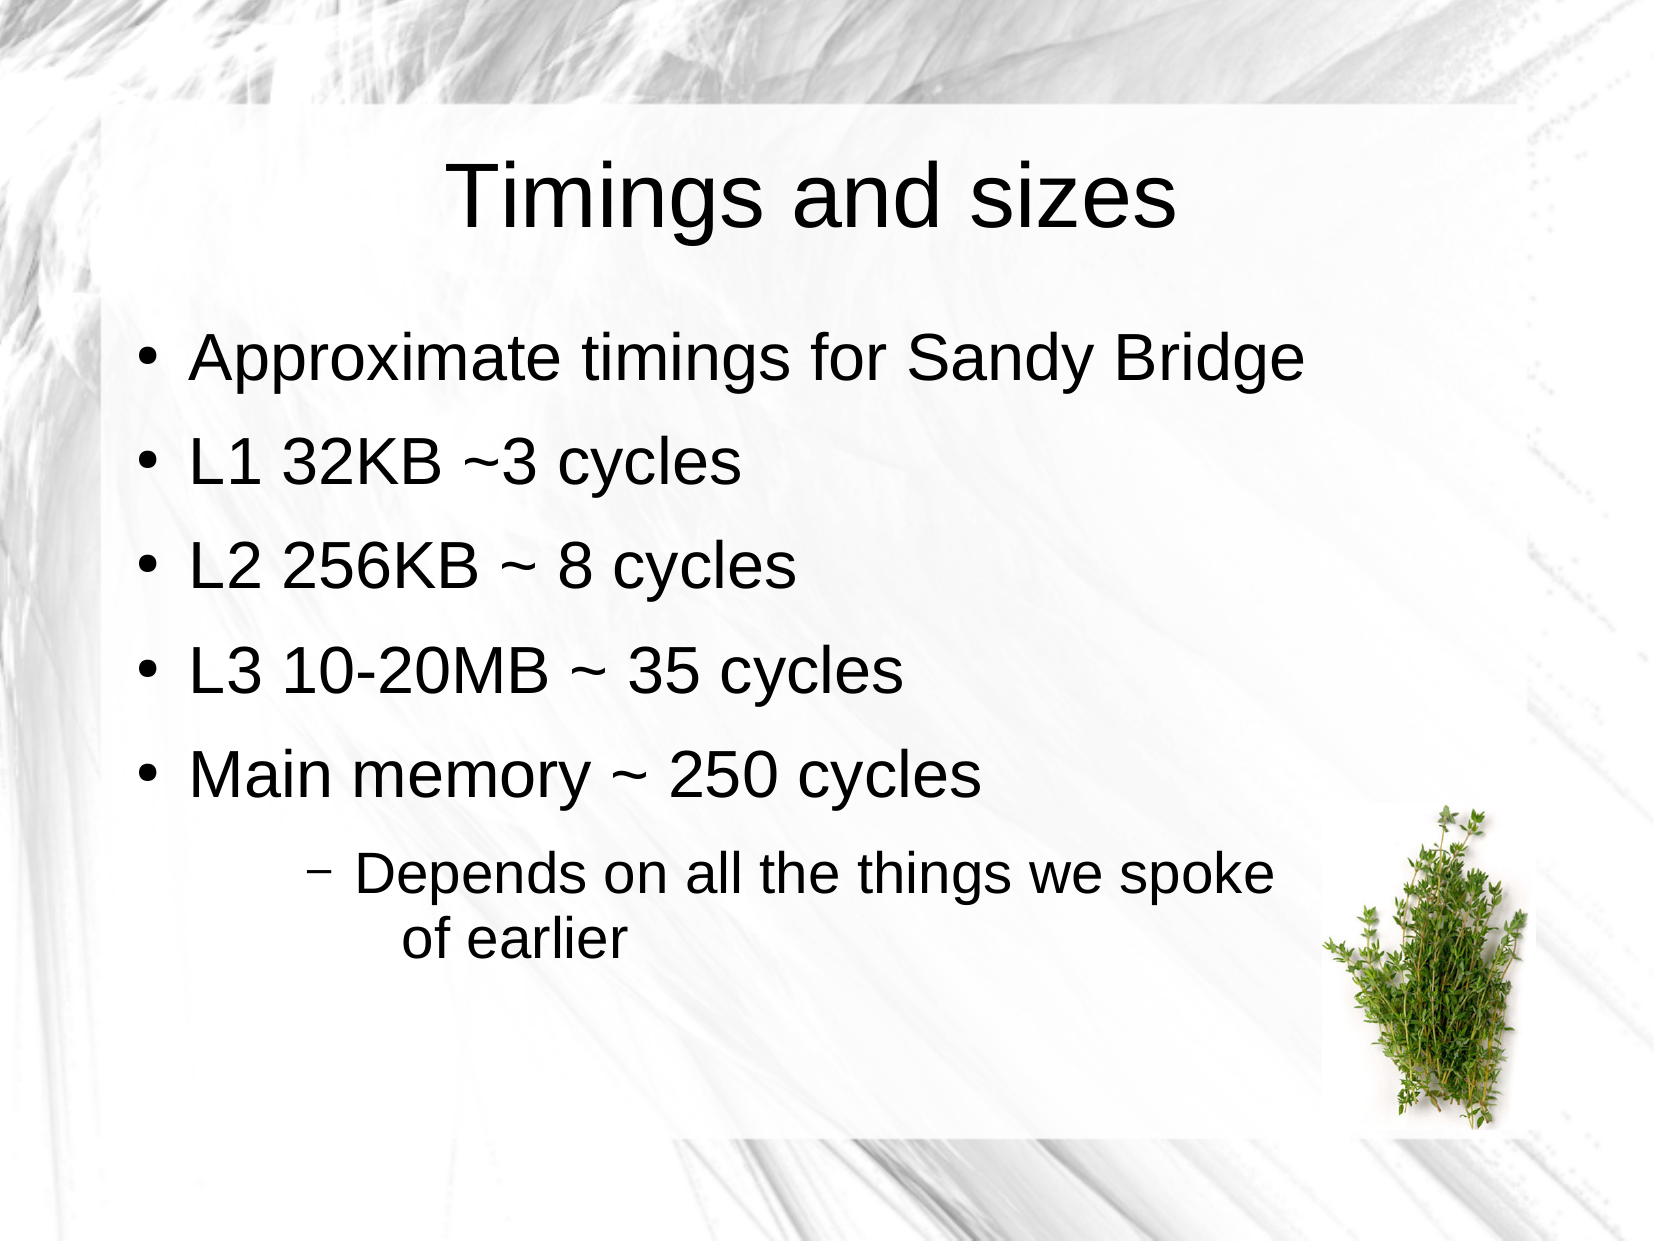

# Timings and sizes
Approximate timings for Sandy Bridge
L1 32KB ~3 cycles
L2 256KB ~ 8 cycles
L3 10-20MB ~ 35 cycles
Main memory ~ 250 cycles
Depends on all the things we spoke
of earlier